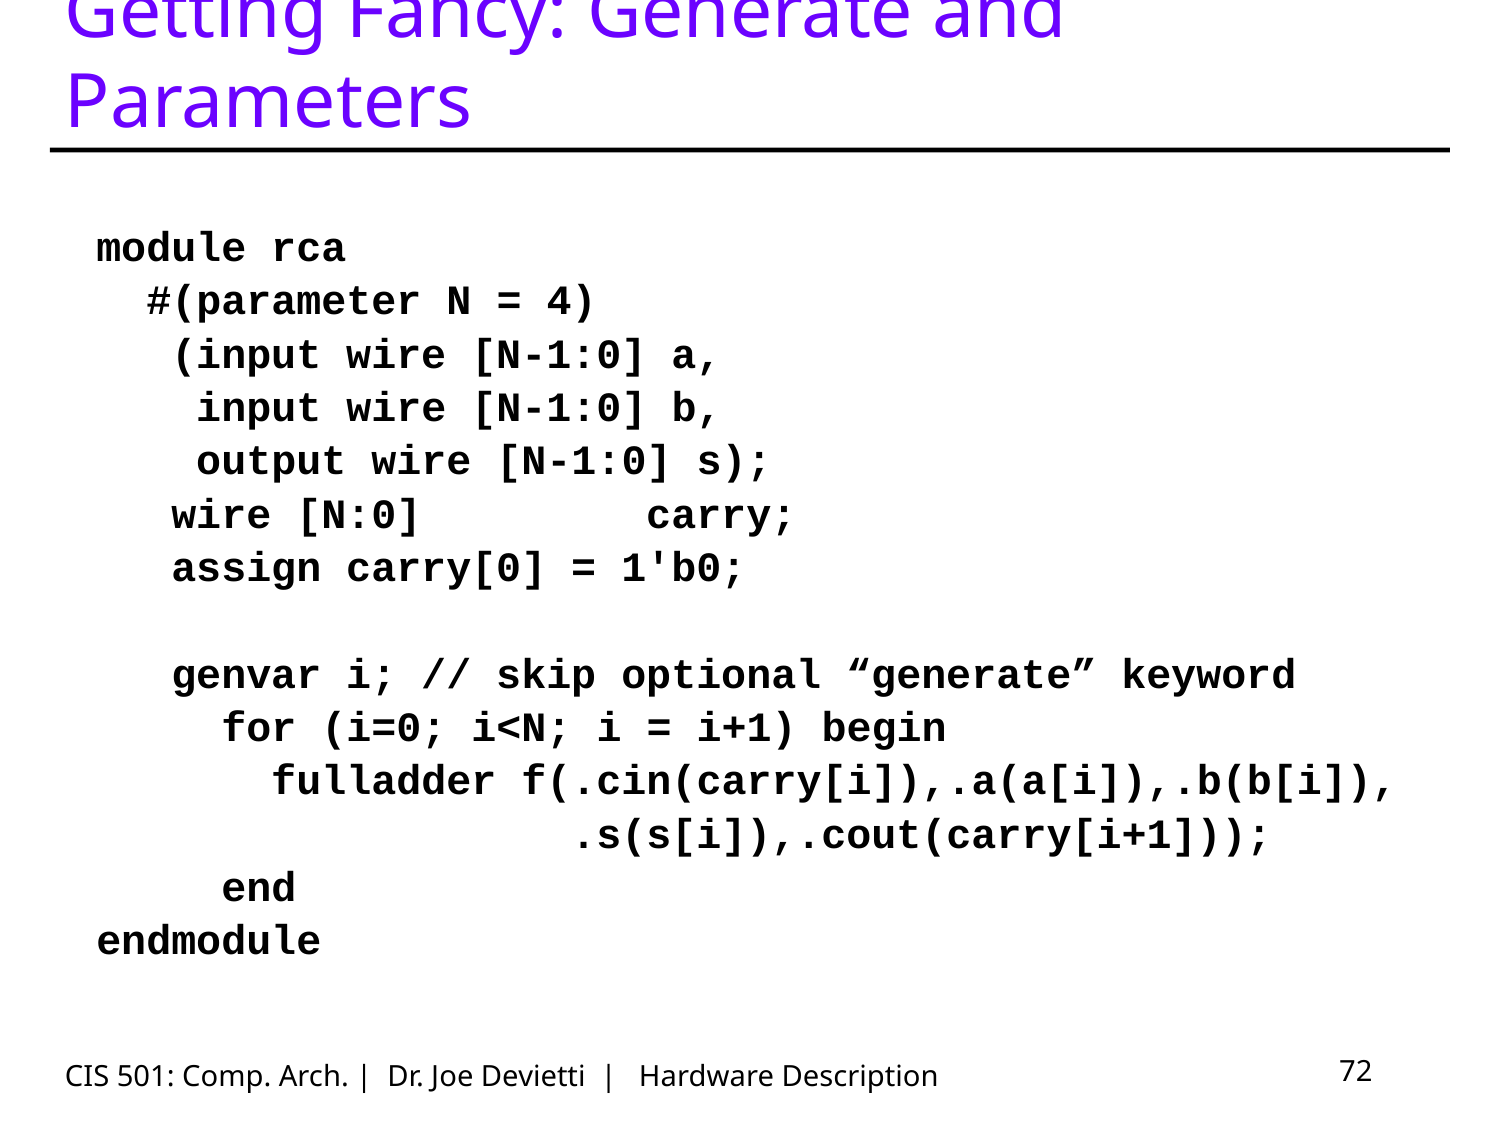

Getting Fancy: Generate and Parameters
module rca
 #(parameter N = 4)
 (input wire [N-1:0] a,
 input wire [N-1:0] b,
 output wire [N-1:0] s);
 wire [N:0] carry;
 assign carry[0] = 1'b0;
 genvar i; // skip optional “generate” keyword
 for (i=0; i<N; i = i+1) begin
 fulladder f(.cin(carry[i]),.a(a[i]),.b(b[i]),
 .s(s[i]),.cout(carry[i+1]));
 end
endmodule
CIS 501: Comp. Arch. | Dr. Joe Devietti | Hardware Description